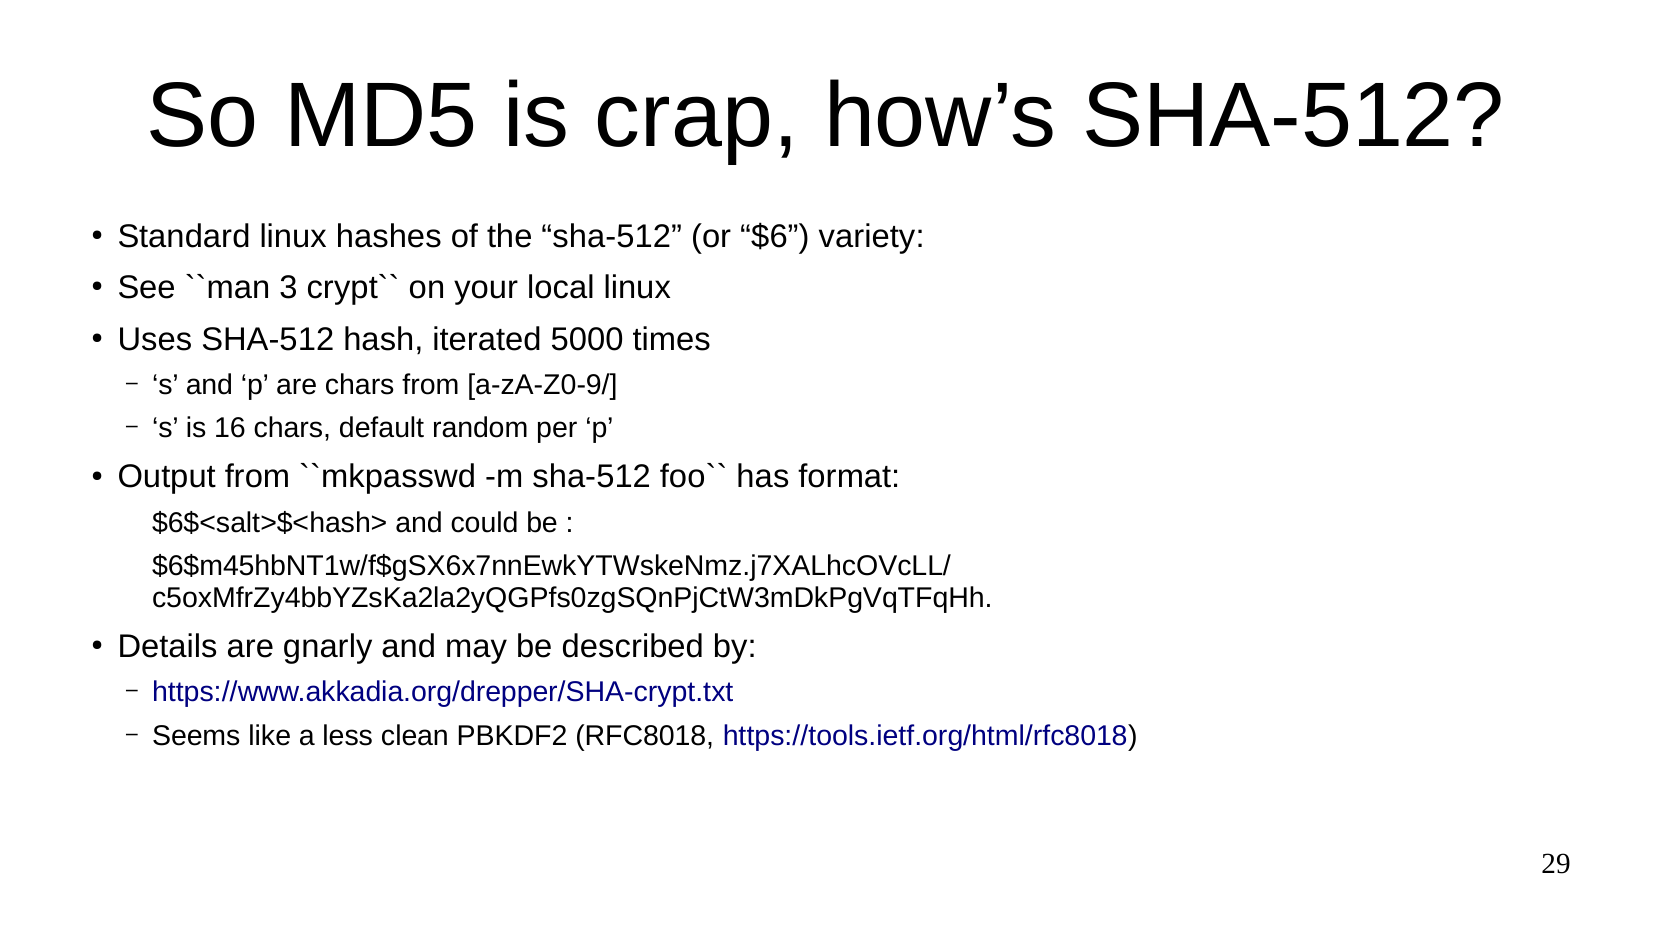

So MD5 is crap, how’s SHA-512?
# Standard linux hashes of the “sha-512” (or “$6”) variety:
See ``man 3 crypt`` on your local linux
Uses SHA-512 hash, iterated 5000 times
‘s’ and ‘p’ are chars from [a-zA-Z0-9/]
‘s’ is 16 chars, default random per ‘p’
Output from ``mkpasswd -m sha-512 foo`` has format:
$6$<salt>$<hash> and could be :
$6$m45hbNT1w/f$gSX6x7nnEwkYTWskeNmz.j7XALhcOVcLL/c5oxMfrZy4bbYZsKa2la2yQGPfs0zgSQnPjCtW3mDkPgVqTFqHh.
Details are gnarly and may be described by:
https://www.akkadia.org/drepper/SHA-crypt.txt
Seems like a less clean PBKDF2 (RFC8018, https://tools.ietf.org/html/rfc8018)
29